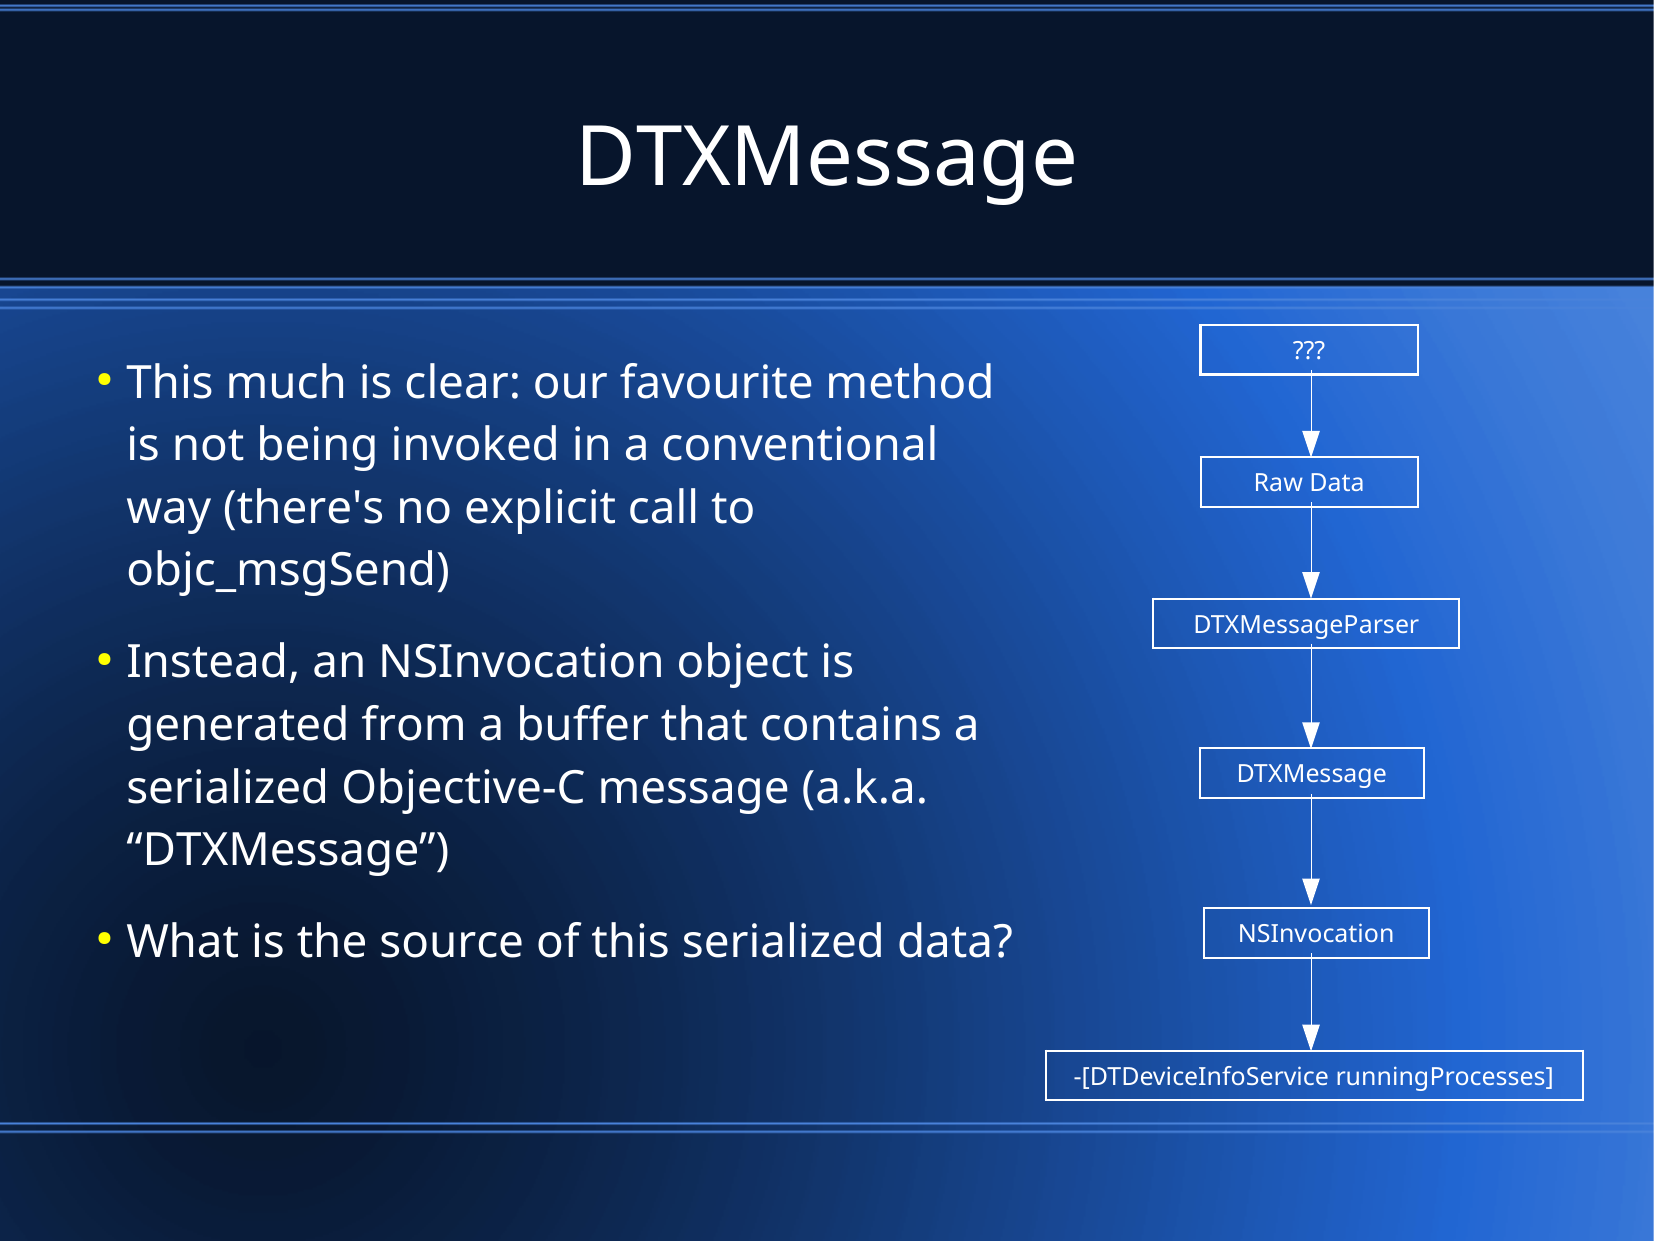

# DTXMessage
| ??? |
| --- |
This much is clear: our favourite method is not being invoked in a conventional way (there's no explicit call to objc_msgSend)
Instead, an NSInvocation object is generated from a buffer that contains a serialized Objective-C message (a.k.a. “DTXMessage”)
What is the source of this serialized data?
| Raw Data |
| --- |
| DTXMessageParser |
| --- |
| DTXMessage |
| --- |
| NSInvocation |
| --- |
| -[DTDeviceInfoService runningProcesses] |
| --- |